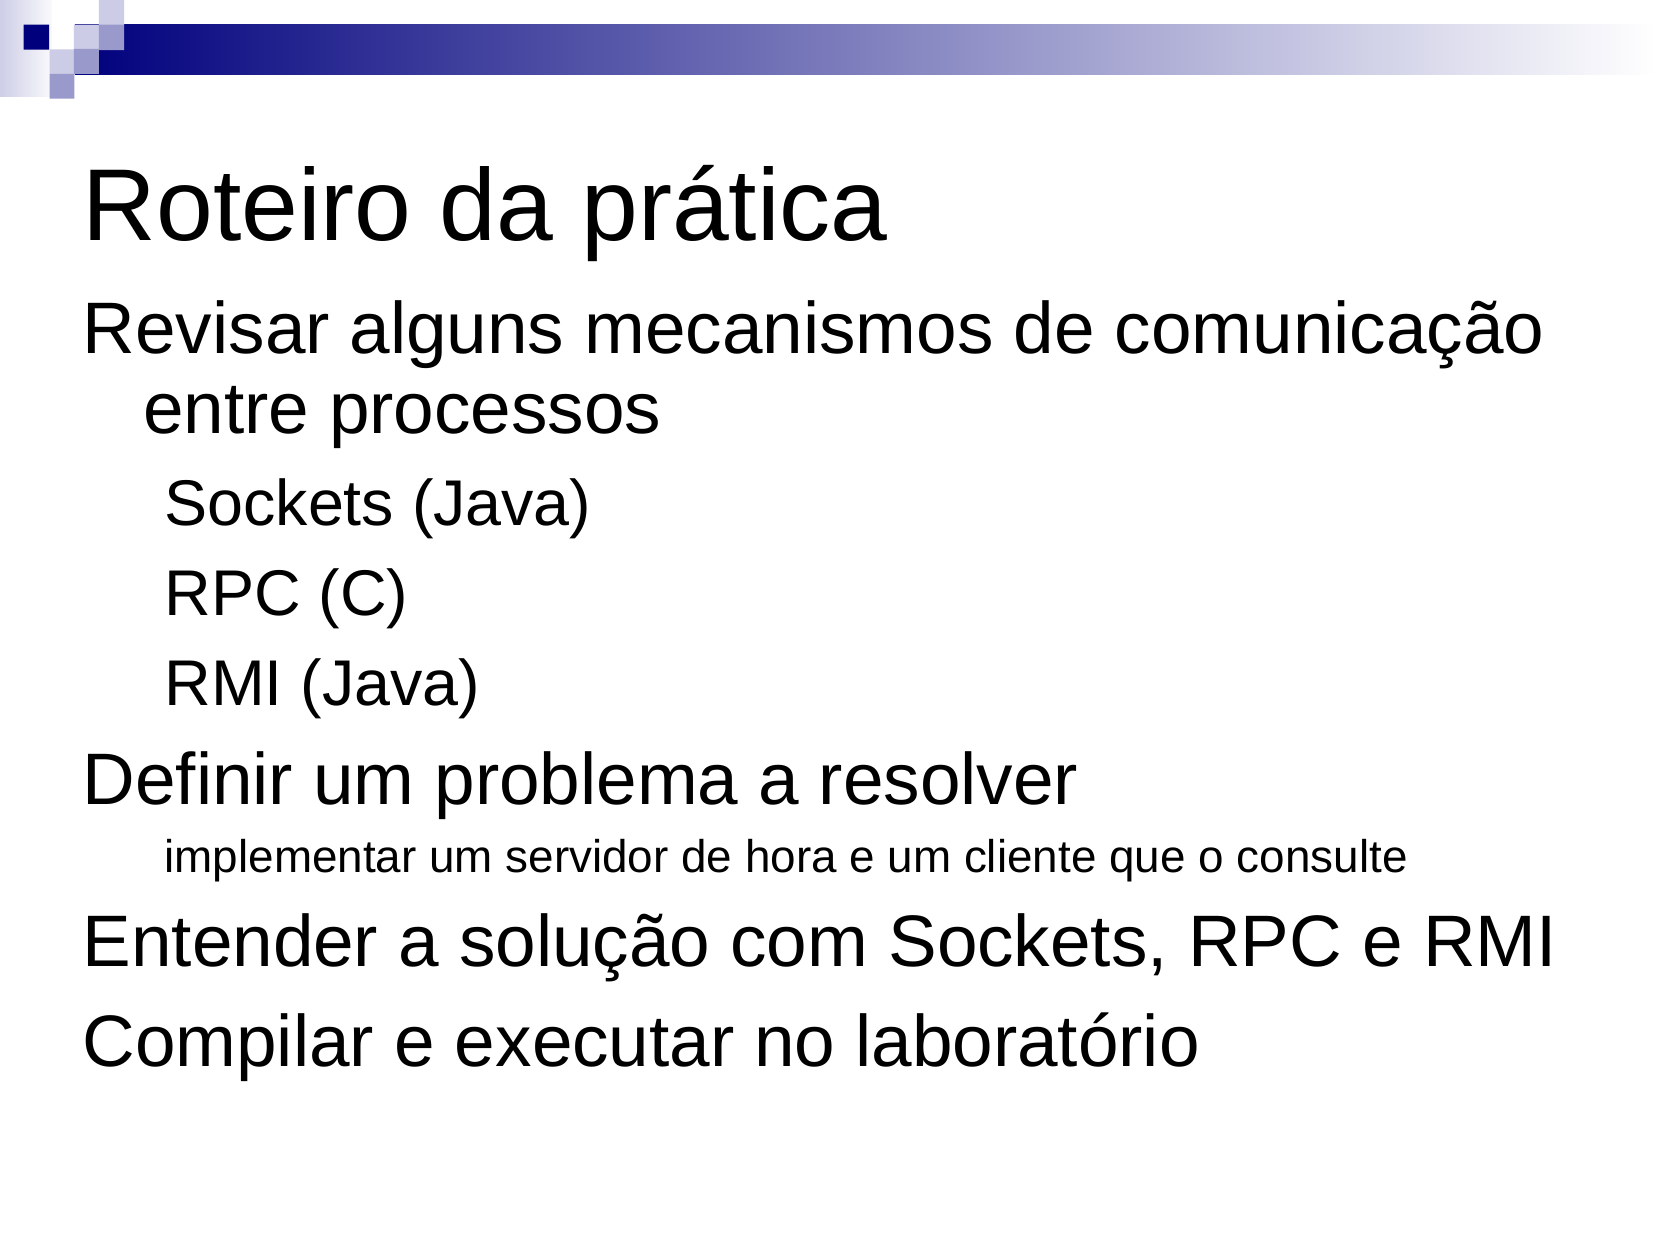

# Roteiro da prática
Revisar alguns mecanismos de comunicação entre processos
Sockets (Java)‏
RPC (C)
RMI (Java)‏
Definir um problema a resolver
implementar um servidor de hora e um cliente que o consulte
Entender a solução com Sockets, RPC e RMI
Compilar e executar no laboratório